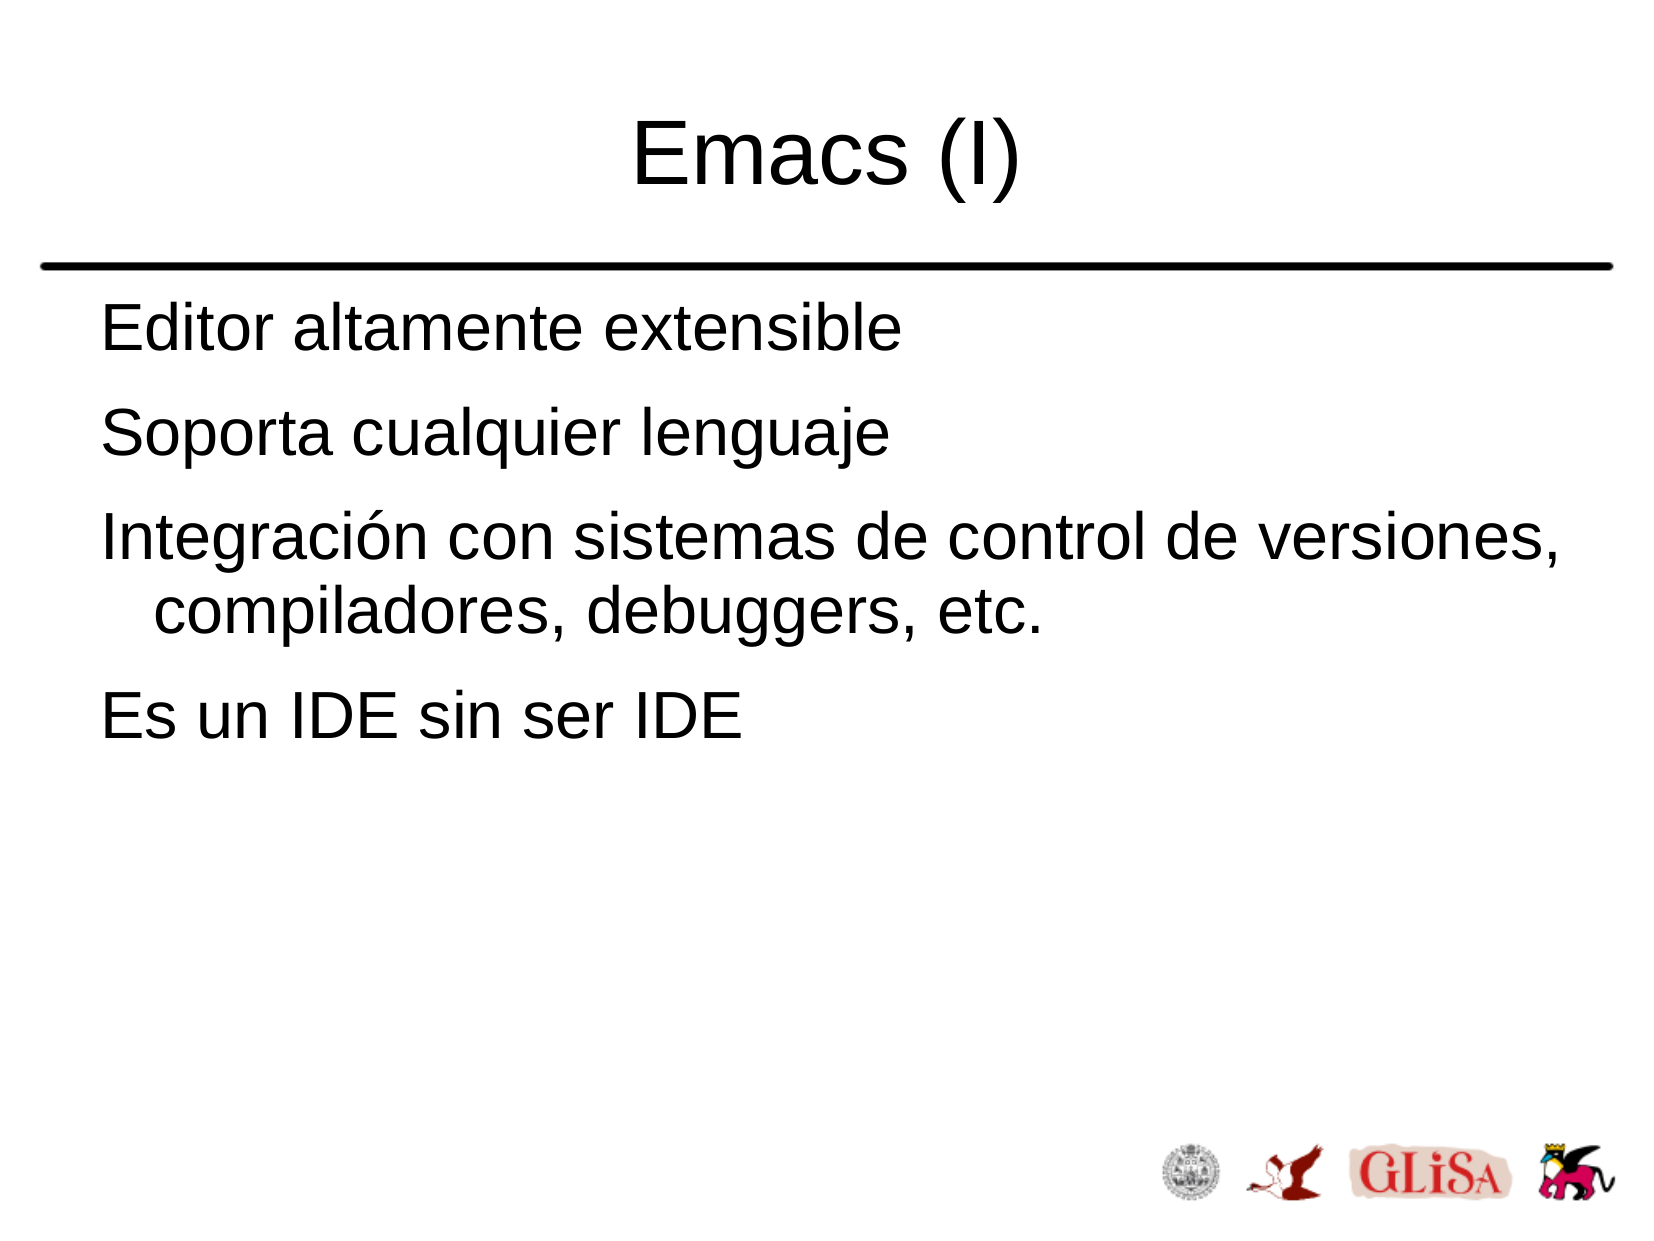

# Emacs (I)
Editor altamente extensible
Soporta cualquier lenguaje
Integración con sistemas de control de versiones, compiladores, debuggers, etc.
Es un IDE sin ser IDE